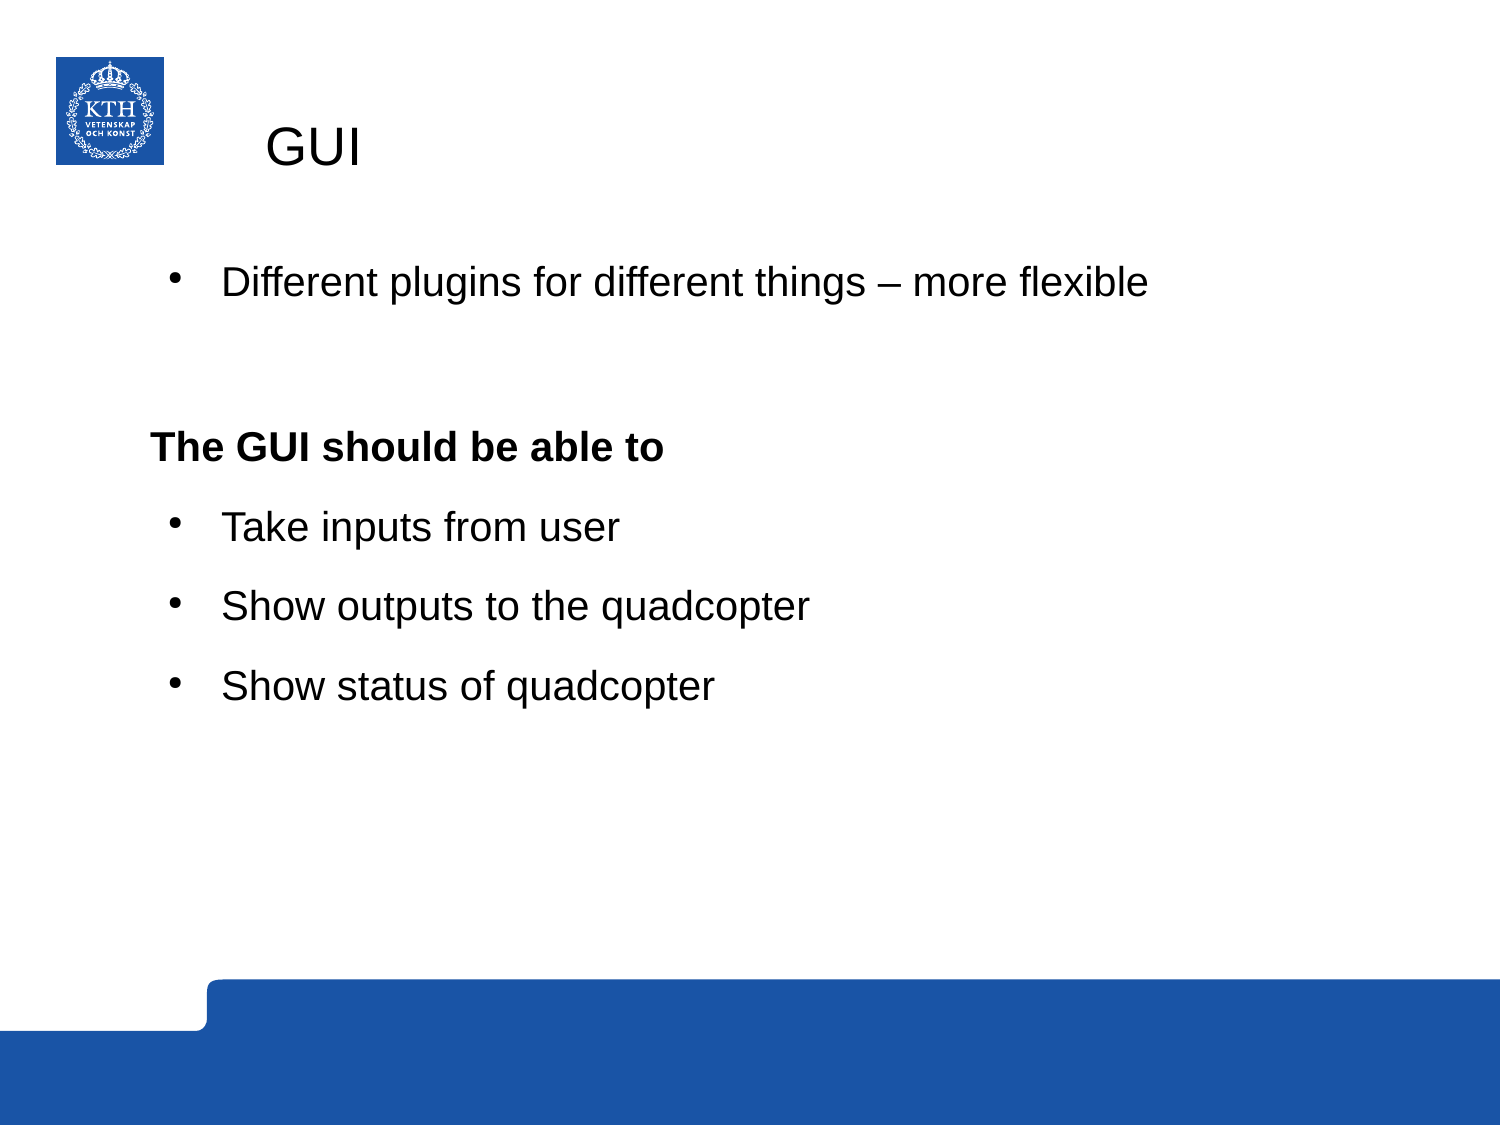

# GUI
Different plugins for different things – more flexible
The GUI should be able to
Take inputs from user
Show outputs to the quadcopter
Show status of quadcopter